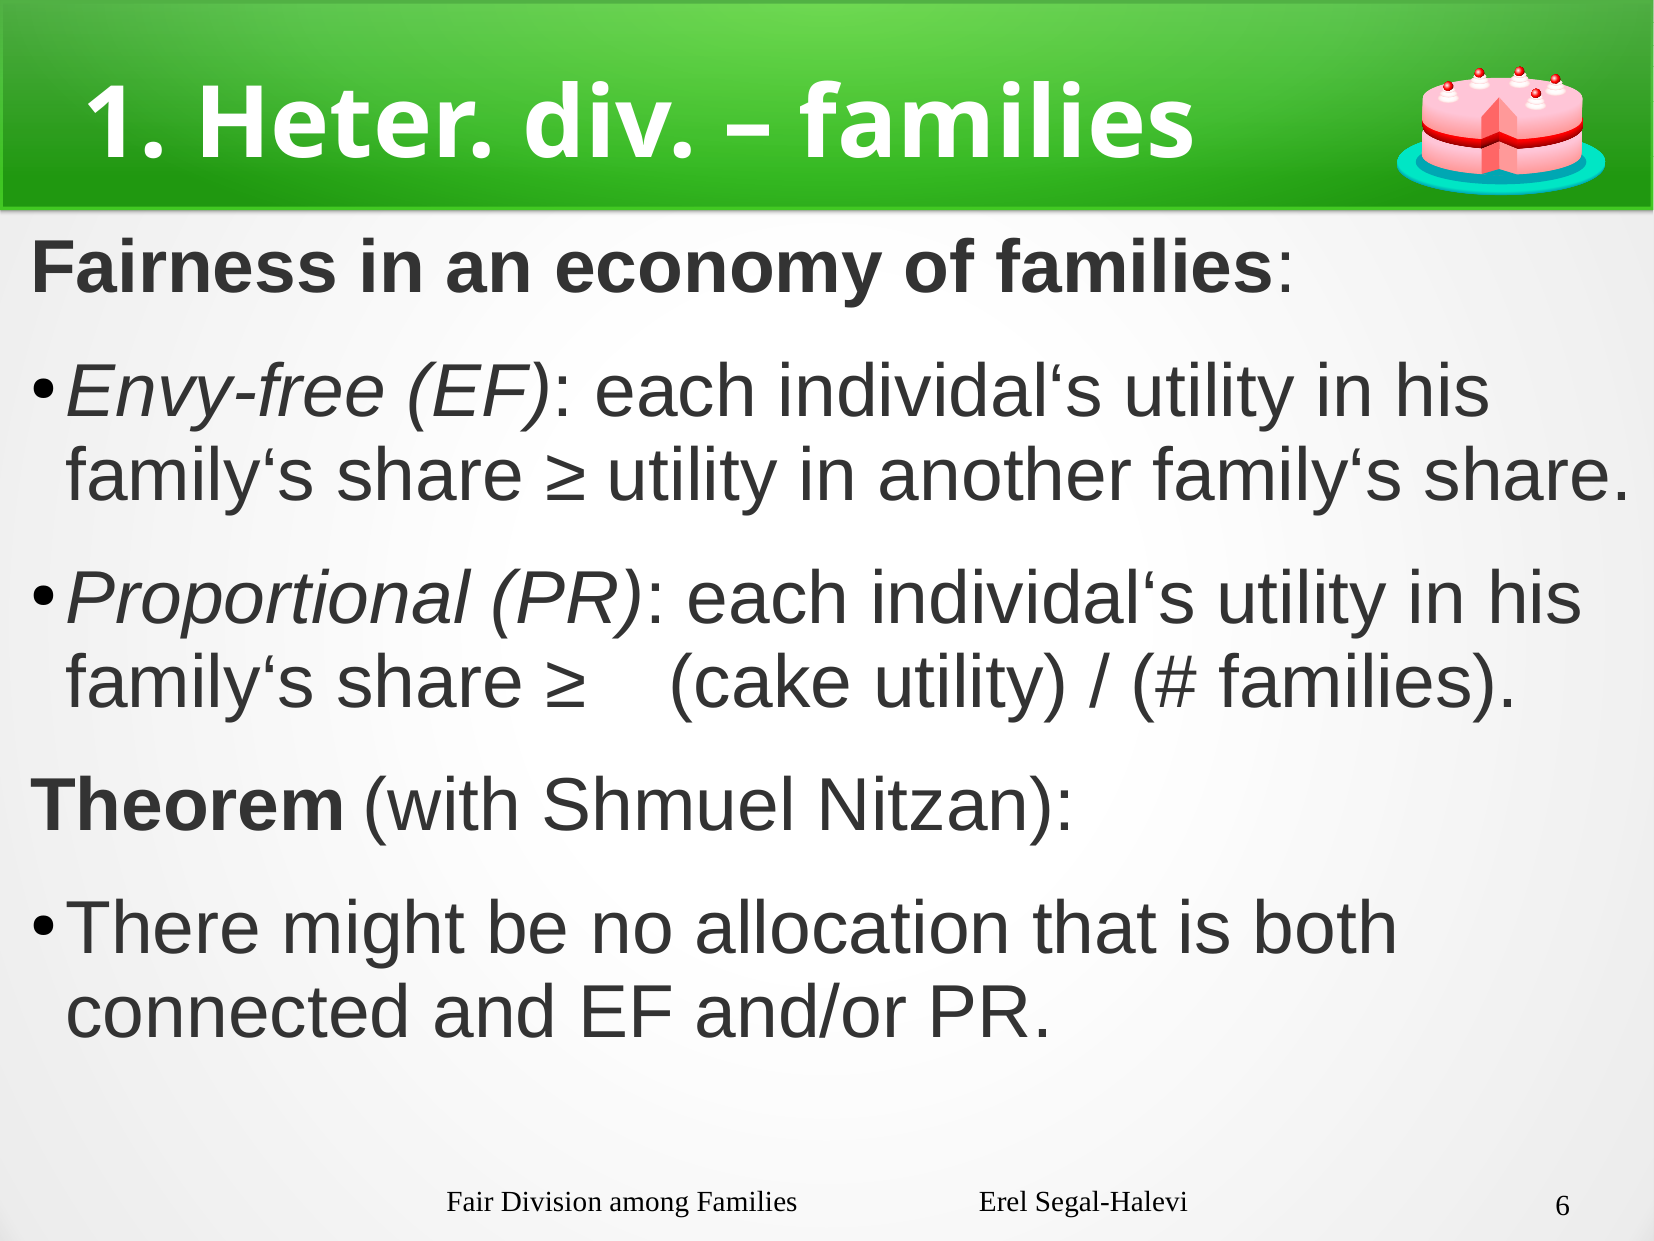

1. Heter. div. – families
# Fairness in an economy of families:
Envy-free (EF): each individal‘s utility in his family‘s share ≥ utility in another family‘s share.
Proportional (PR): each individal‘s utility in his family‘s share ≥ (cake utility) / (# families).
Theorem (with Shmuel Nitzan):
There might be no allocation that is both connected and EF and/or PR.
Fair Division among Families Erel Segal-Halevi
6